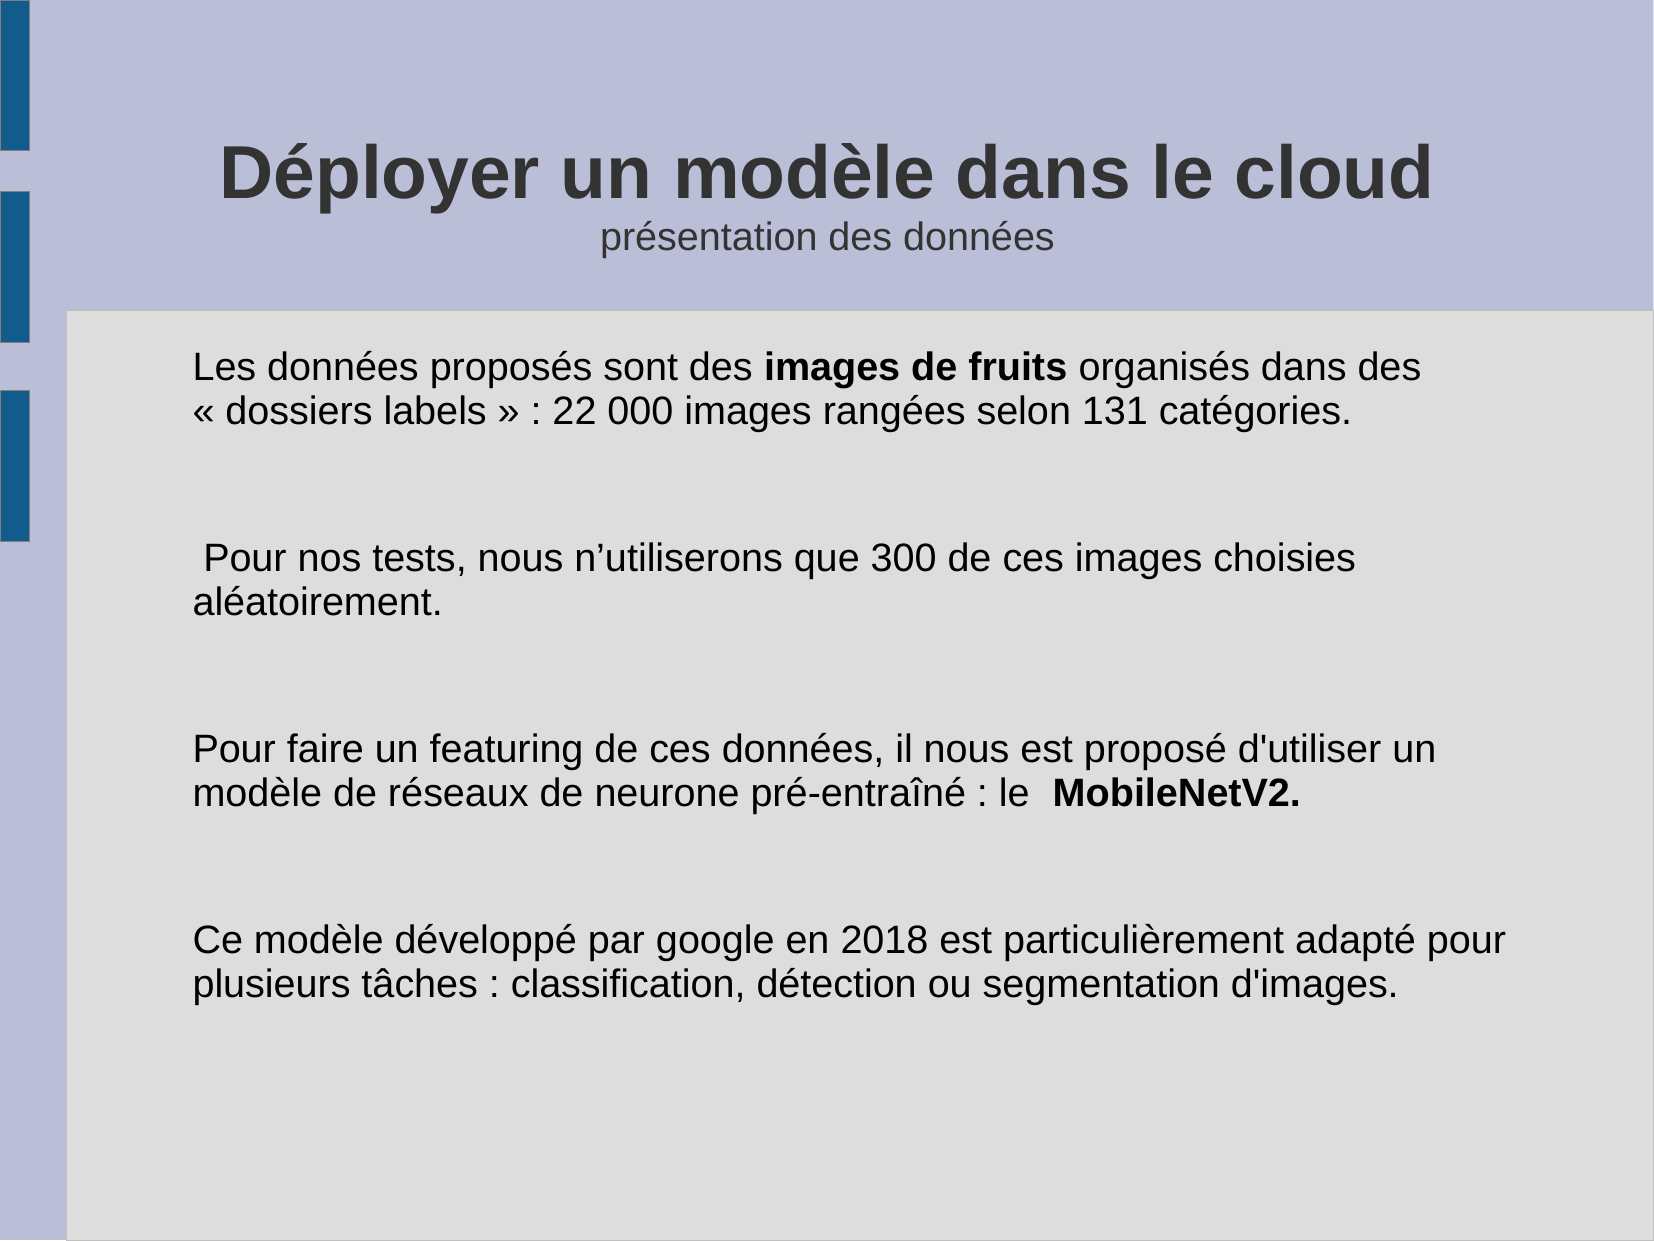

# Déployer un modèle dans le cloud présentation des données
Les données proposés sont des images de fruits organisés dans des « dossiers labels » : 22 000 images rangées selon 131 catégories.
 Pour nos tests, nous n’utiliserons que 300 de ces images choisies aléatoirement.
Pour faire un featuring de ces données, il nous est proposé d'utiliser un modèle de réseaux de neurone pré-entraîné : le MobileNetV2.
Ce modèle développé par google en 2018 est particulièrement adapté pour plusieurs tâches : classification, détection ou segmentation d'images.